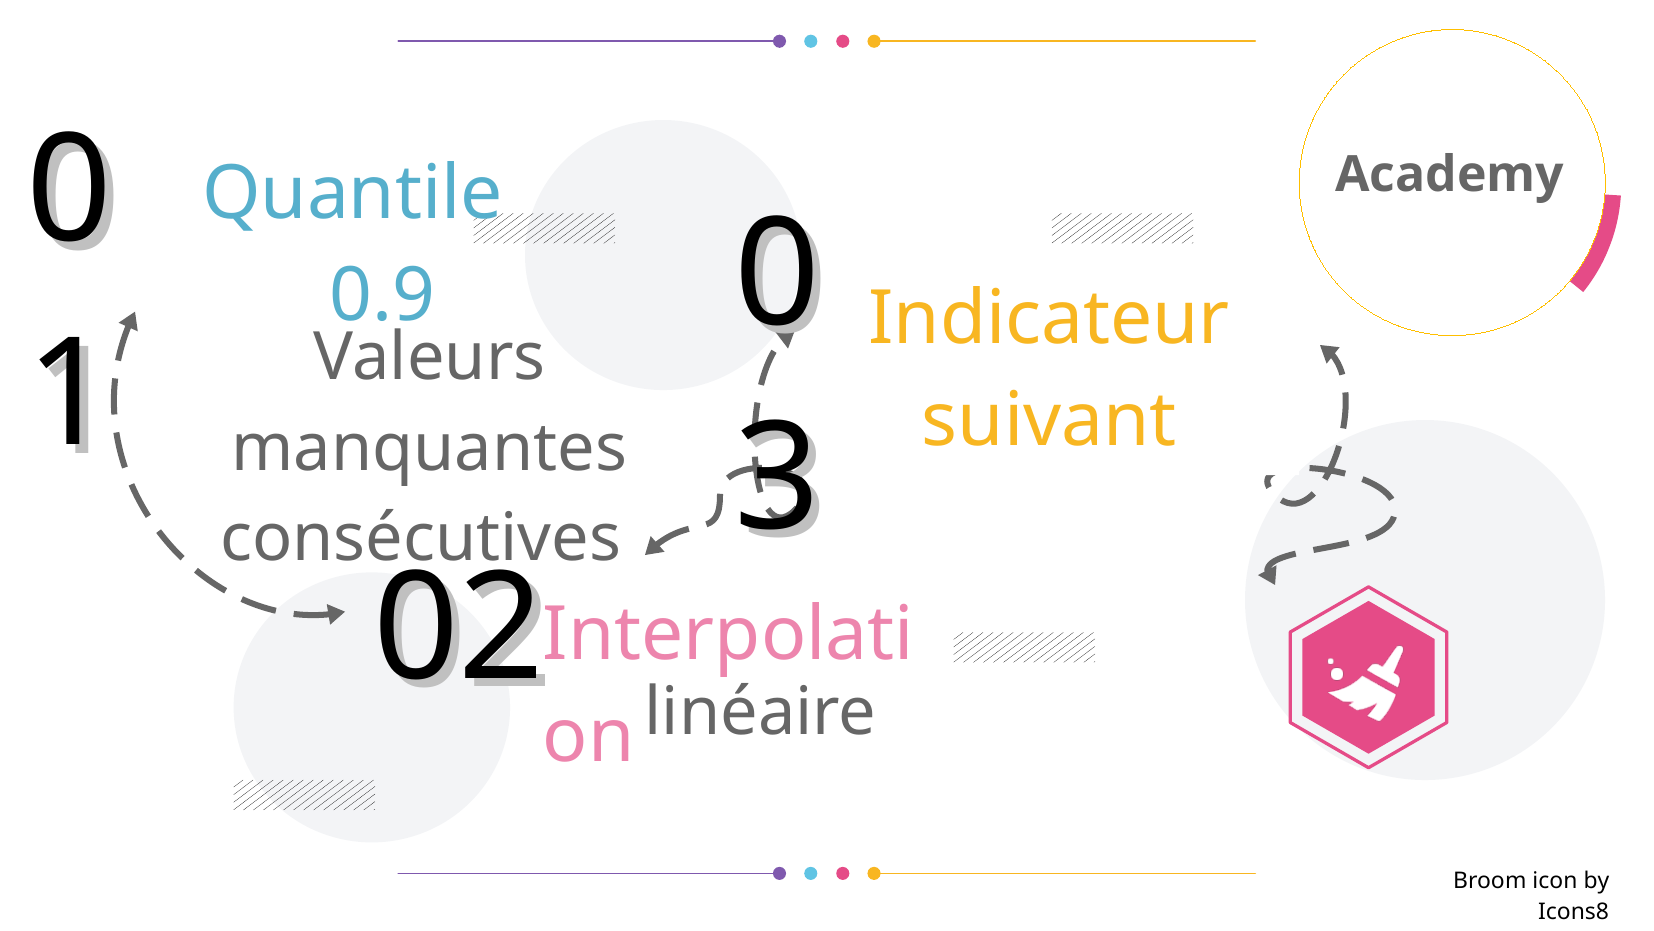

01
Academy
 Quantile
0.9
03
Indicateur suivant
Valeurs manquantes consécutives
02
Interpolation
linéaire
Broom icon by Icons8